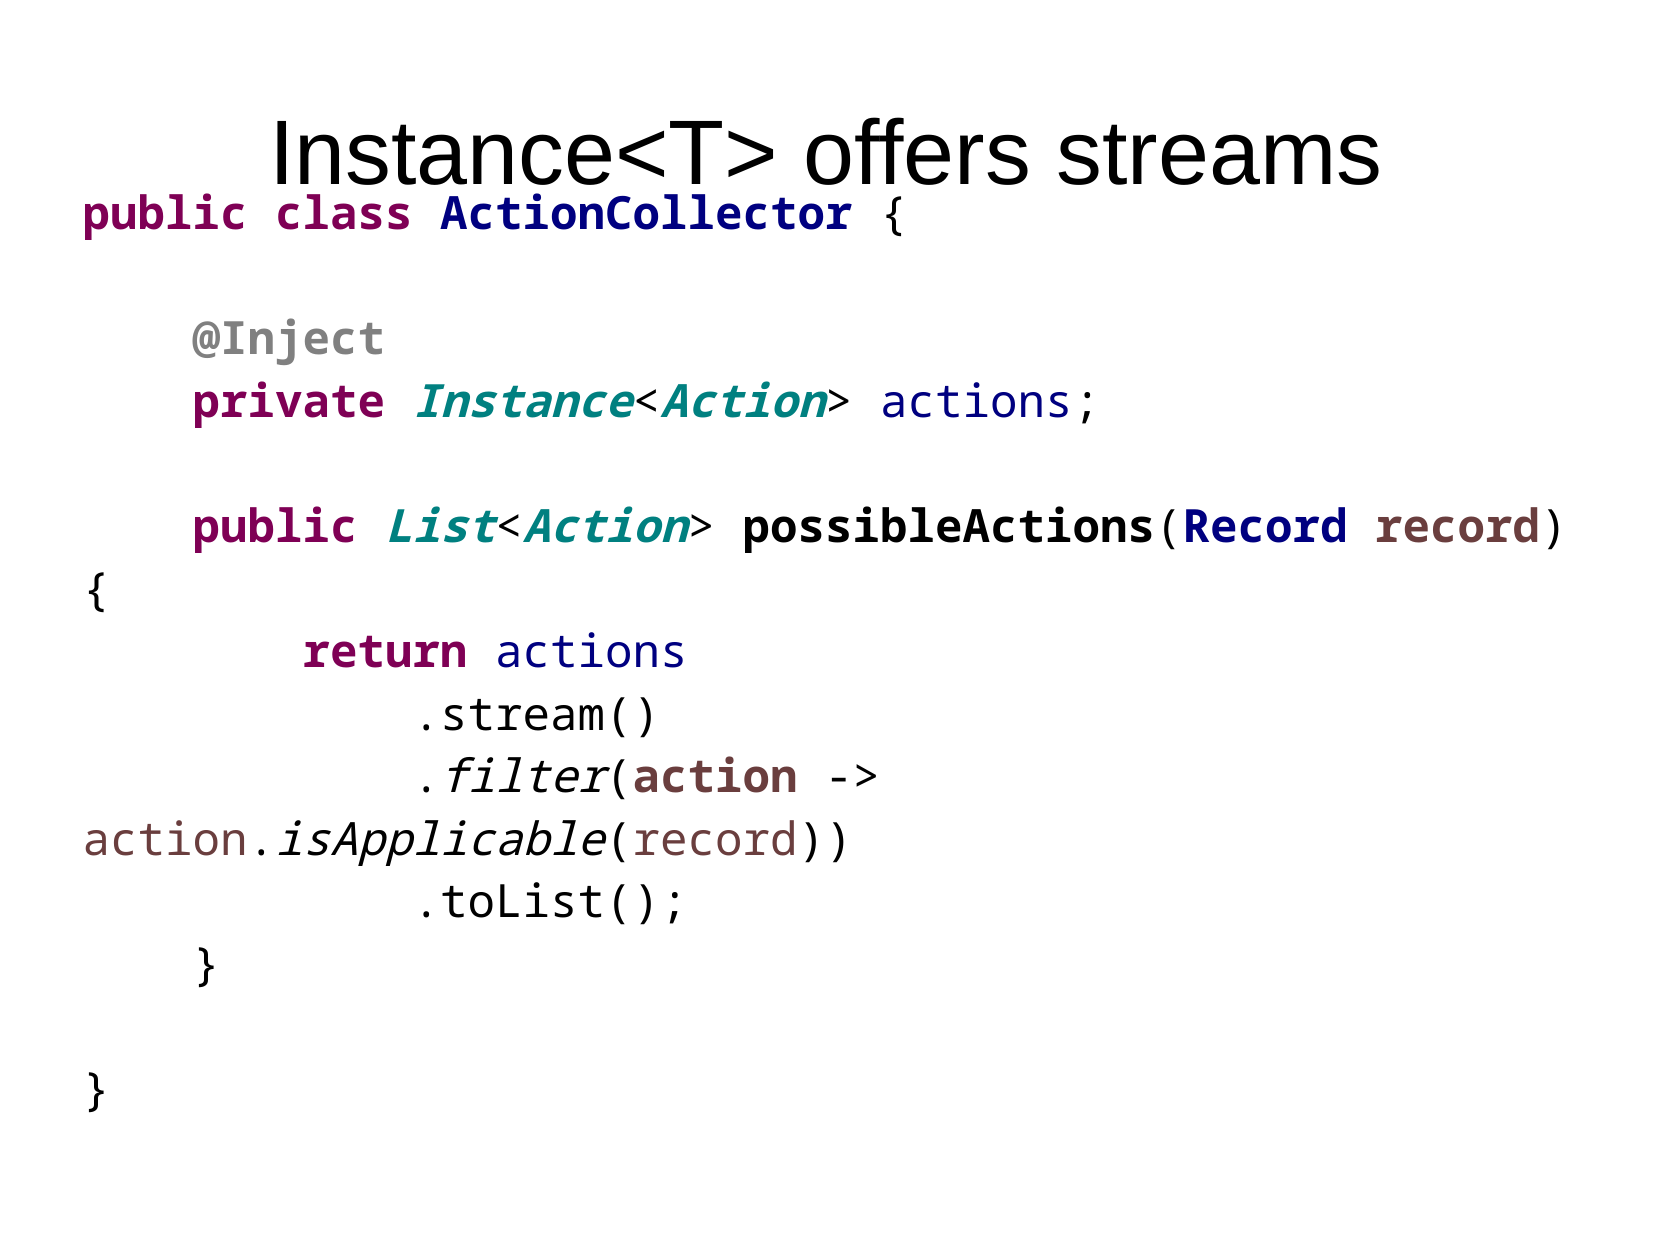

# Instance<T> offers streams
public class ActionCollector {
 @Inject
 private Instance<Action> actions;
 public List<Action> possibleActions(Record record) {
 return actions
 .stream()
 .filter(action -> action.isApplicable(record))
 .toList();
 }
}